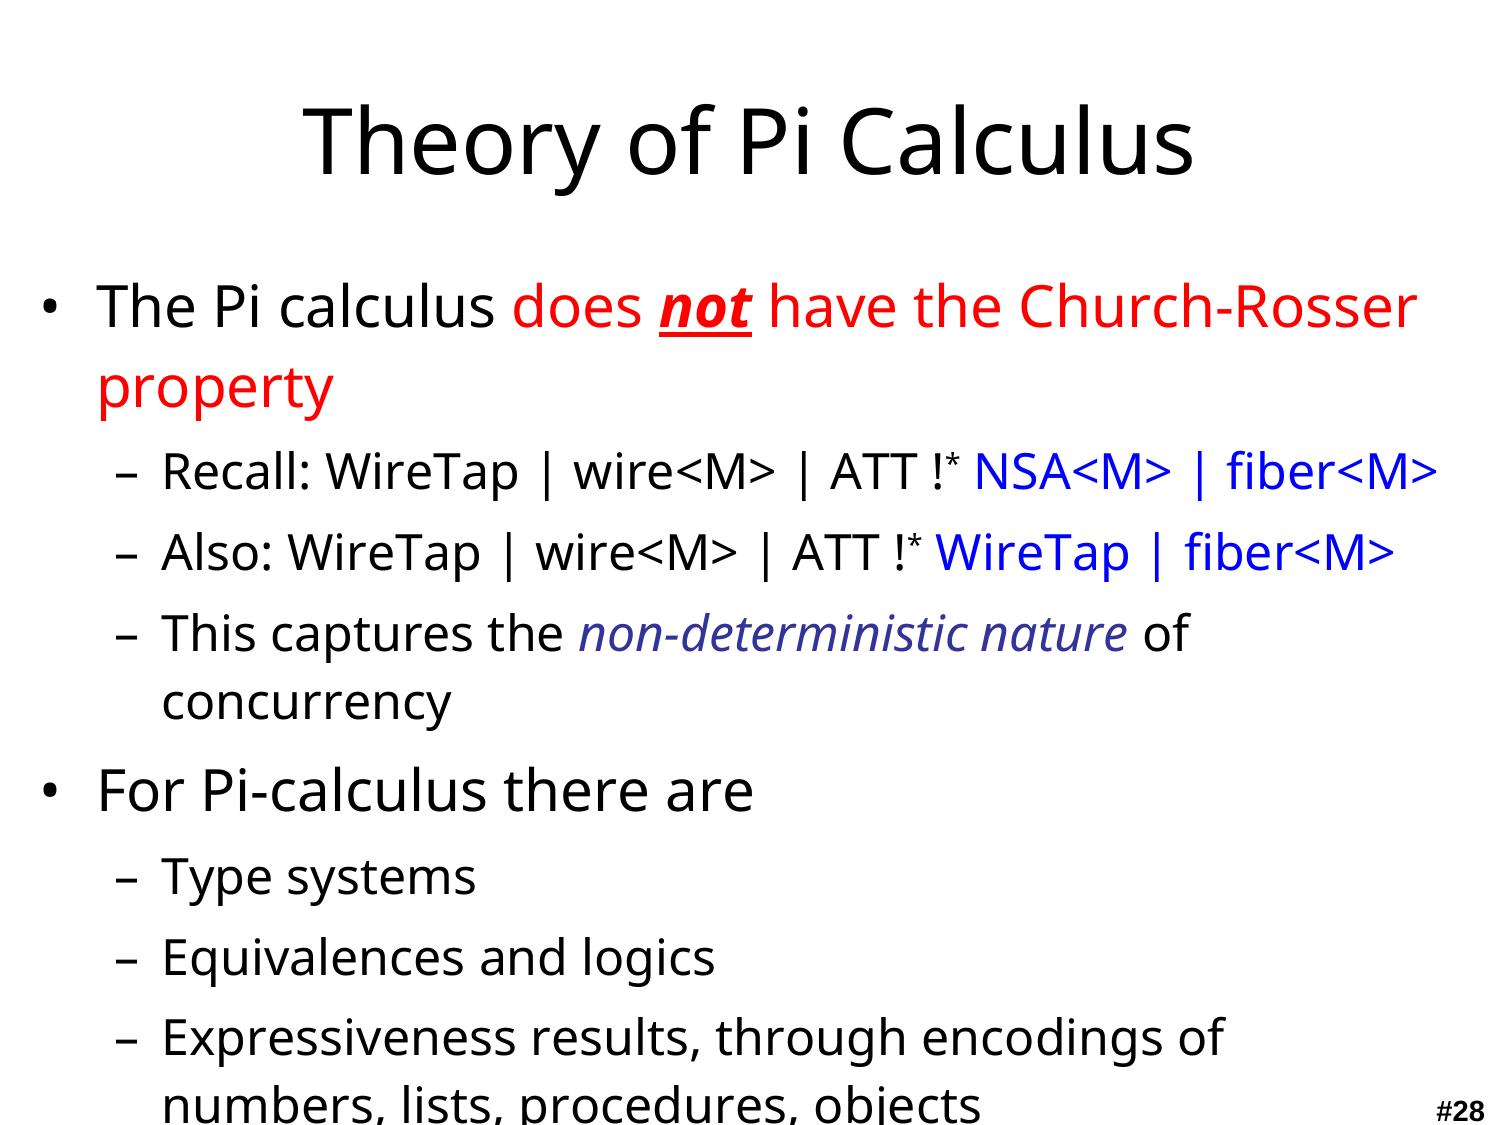

# Theory of Pi Calculus
The Pi calculus does not have the Church-Rosser property
Recall: WireTap | wire<M> | ATT !* NSA<M> | fiber<M>
Also: WireTap | wire<M> | ATT !* WireTap | fiber<M>
This captures the non-deterministic nature of concurrency
For Pi-calculus there are
Type systems
Equivalences and logics
Expressiveness results, through encodings of numbers, lists, procedures, objects
28